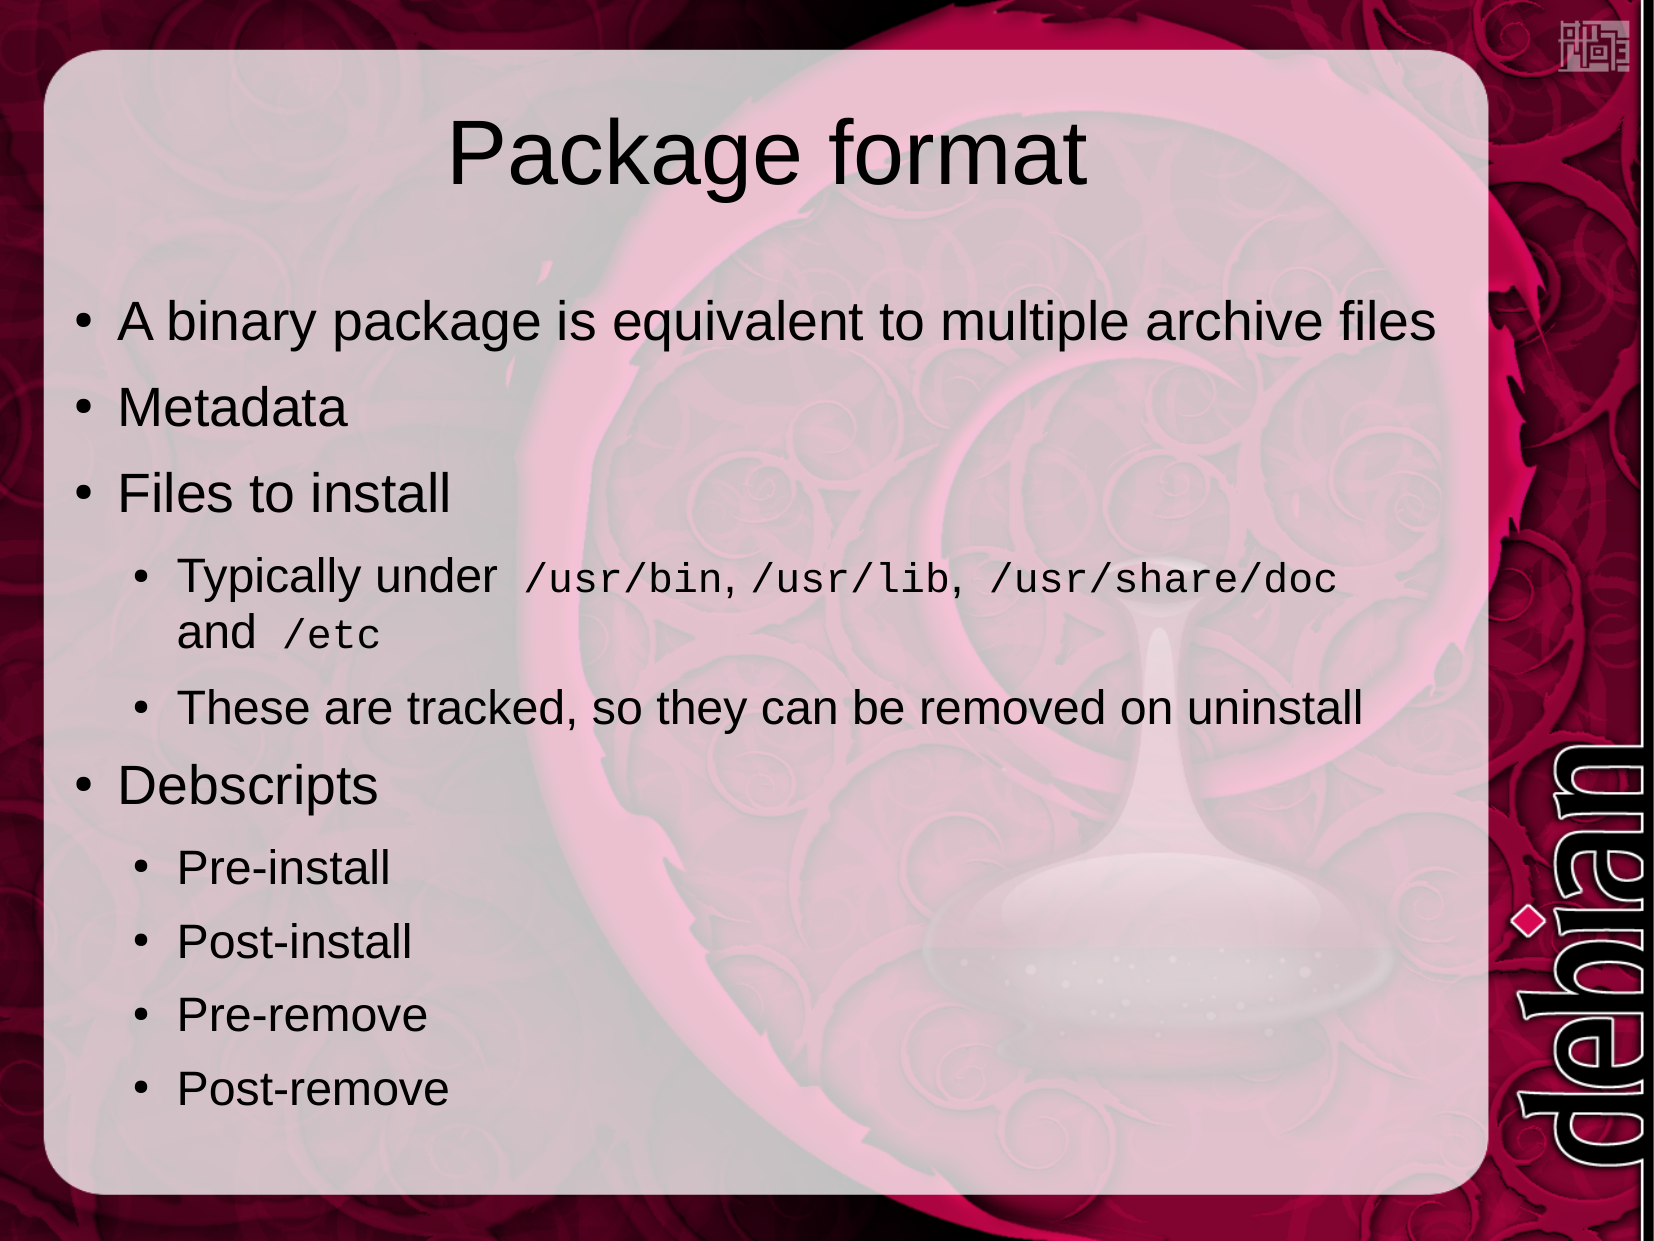

# Package format
A binary package is equivalent to multiple archive files
Metadata
Files to install
Typically under /usr/bin, /usr/lib, /usr/share/doc and /etc
These are tracked, so they can be removed on uninstall
Debscripts
Pre-install
Post-install
Pre-remove
Post-remove